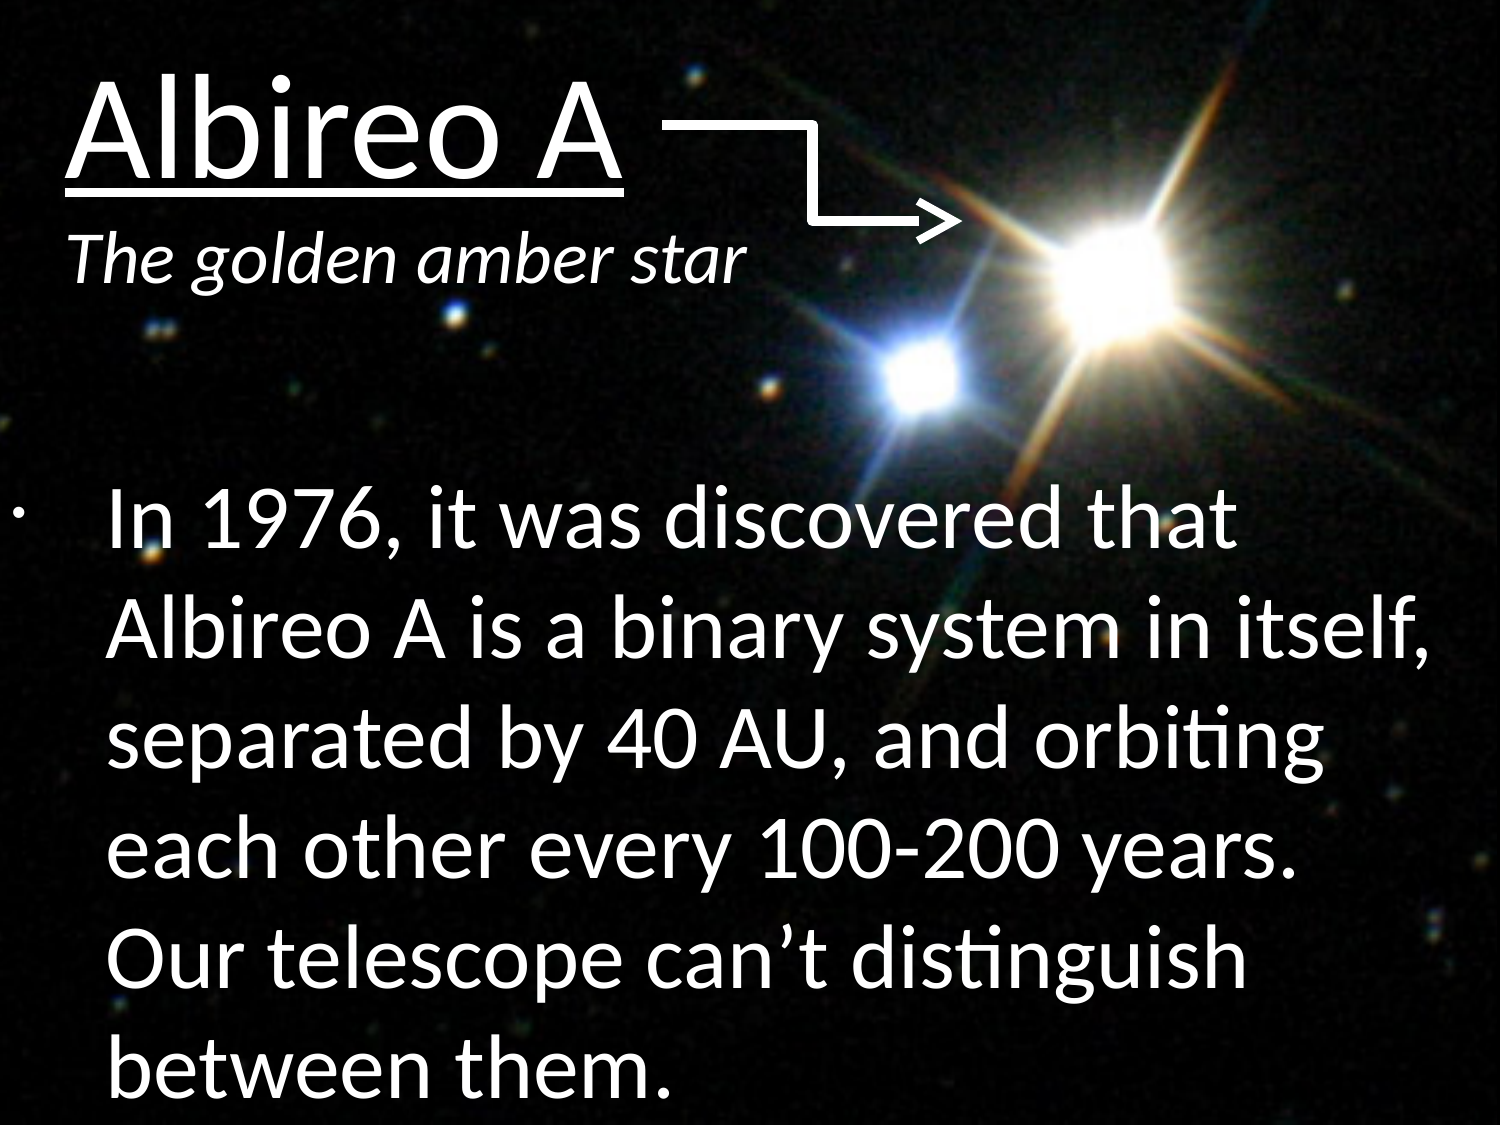

Albireo A
The golden amber star
In 1976, it was discovered that Albireo A is a binary system in itself, separated by 40 AU, and orbiting each other every 100-200 years. Our telescope can’t distinguish between them.